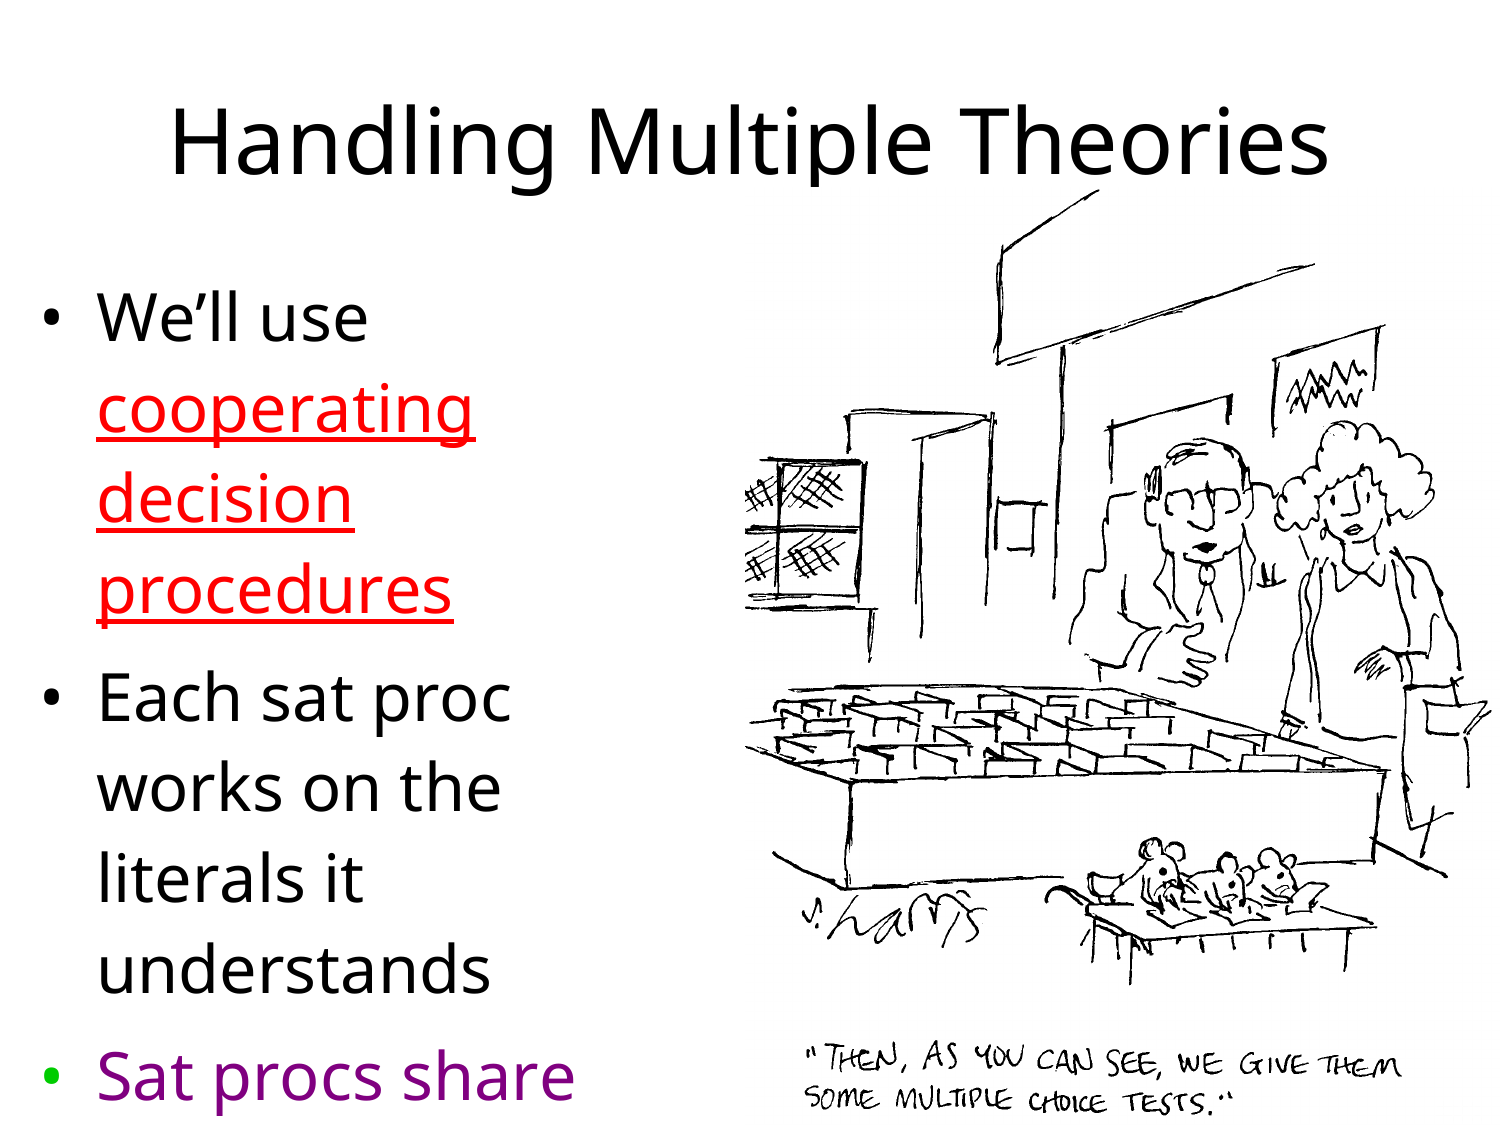

# Handling Multiple Theories
We’ll use cooperating decision procedures
Each sat proc works on the literals it understands
Sat procs share information (equalities)
21